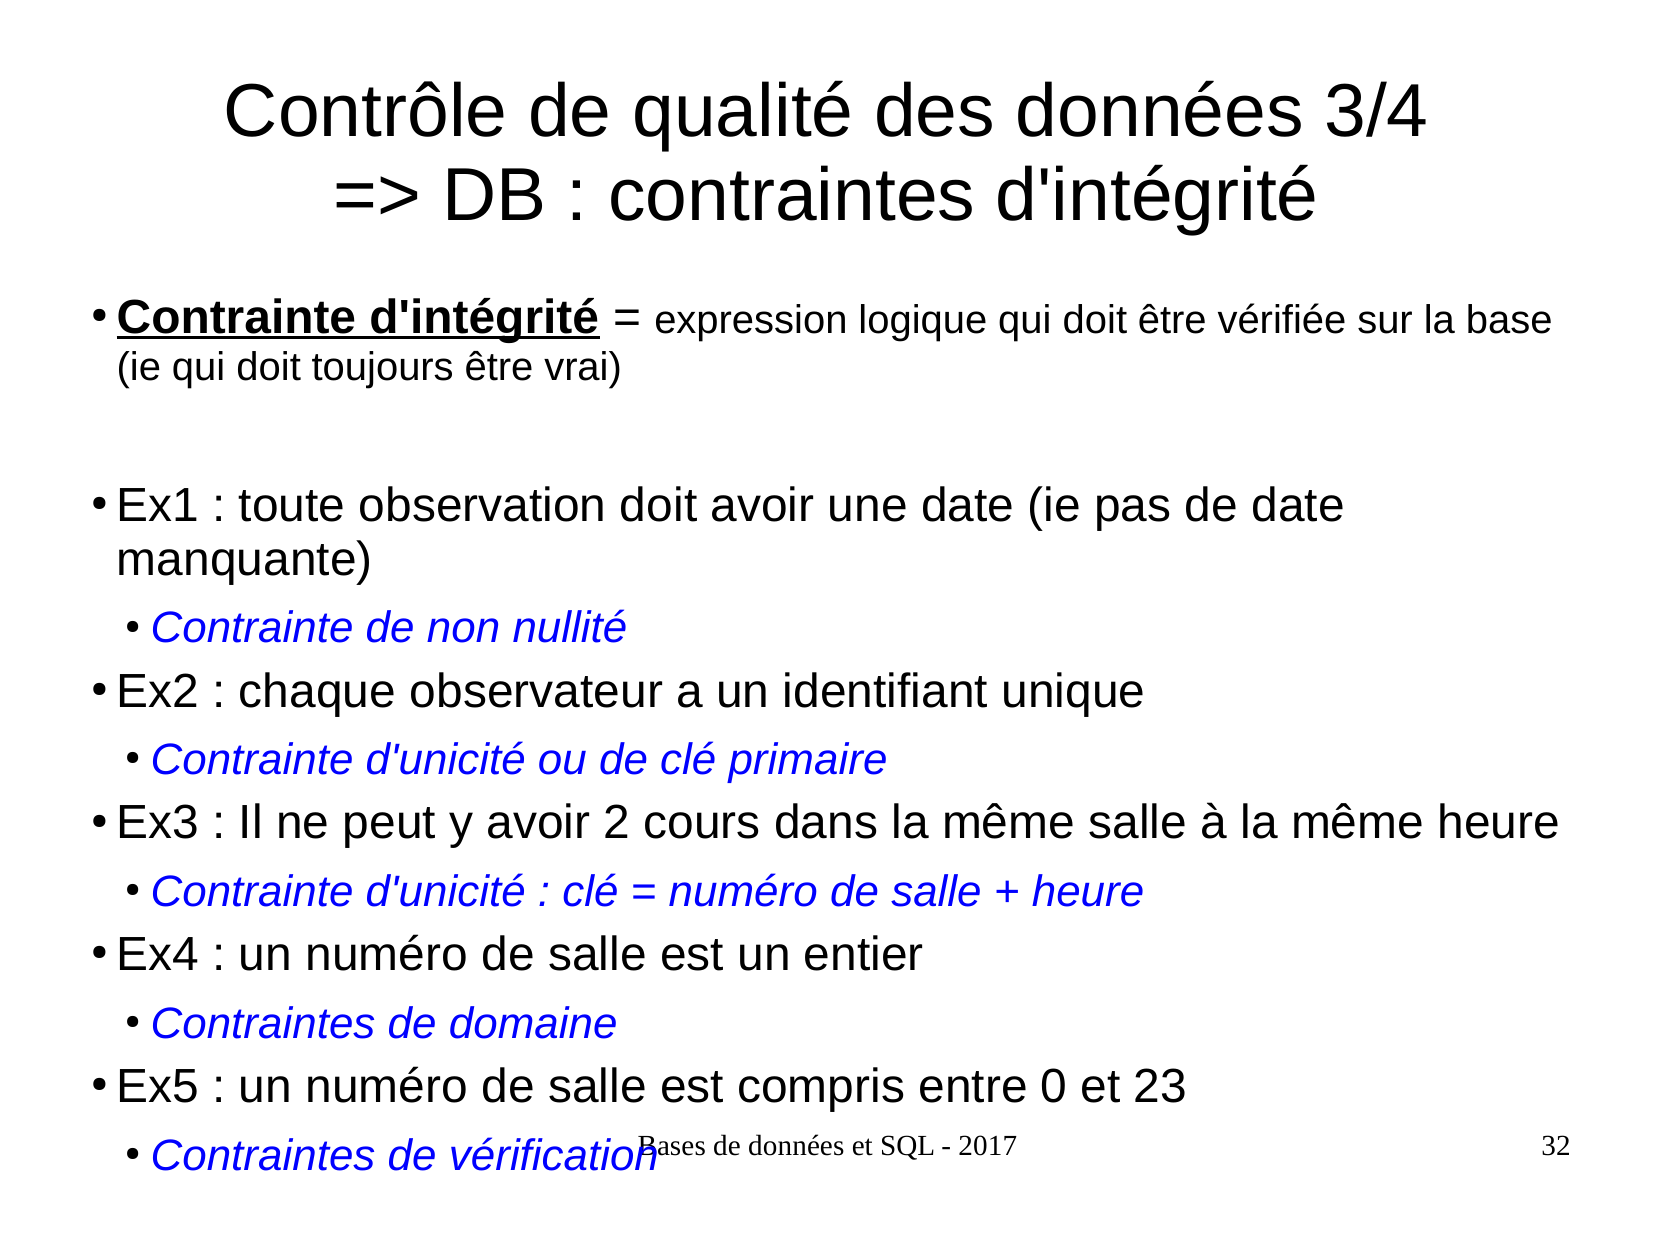

# Contrôle de qualité des données 3/4 => DB : contraintes d'intégrité
Contrainte d'intégrité = expression logique qui doit être vérifiée sur la base (ie qui doit toujours être vrai)
Ex1 : toute observation doit avoir une date (ie pas de date manquante)
Contrainte de non nullité
Ex2 : chaque observateur a un identifiant unique
Contrainte d'unicité ou de clé primaire
Ex3 : Il ne peut y avoir 2 cours dans la même salle à la même heure
Contrainte d'unicité : clé = numéro de salle + heure
Ex4 : un numéro de salle est un entier
Contraintes de domaine
Ex5 : un numéro de salle est compris entre 0 et 23
Contraintes de vérification
Bases de données et SQL - 2017
32